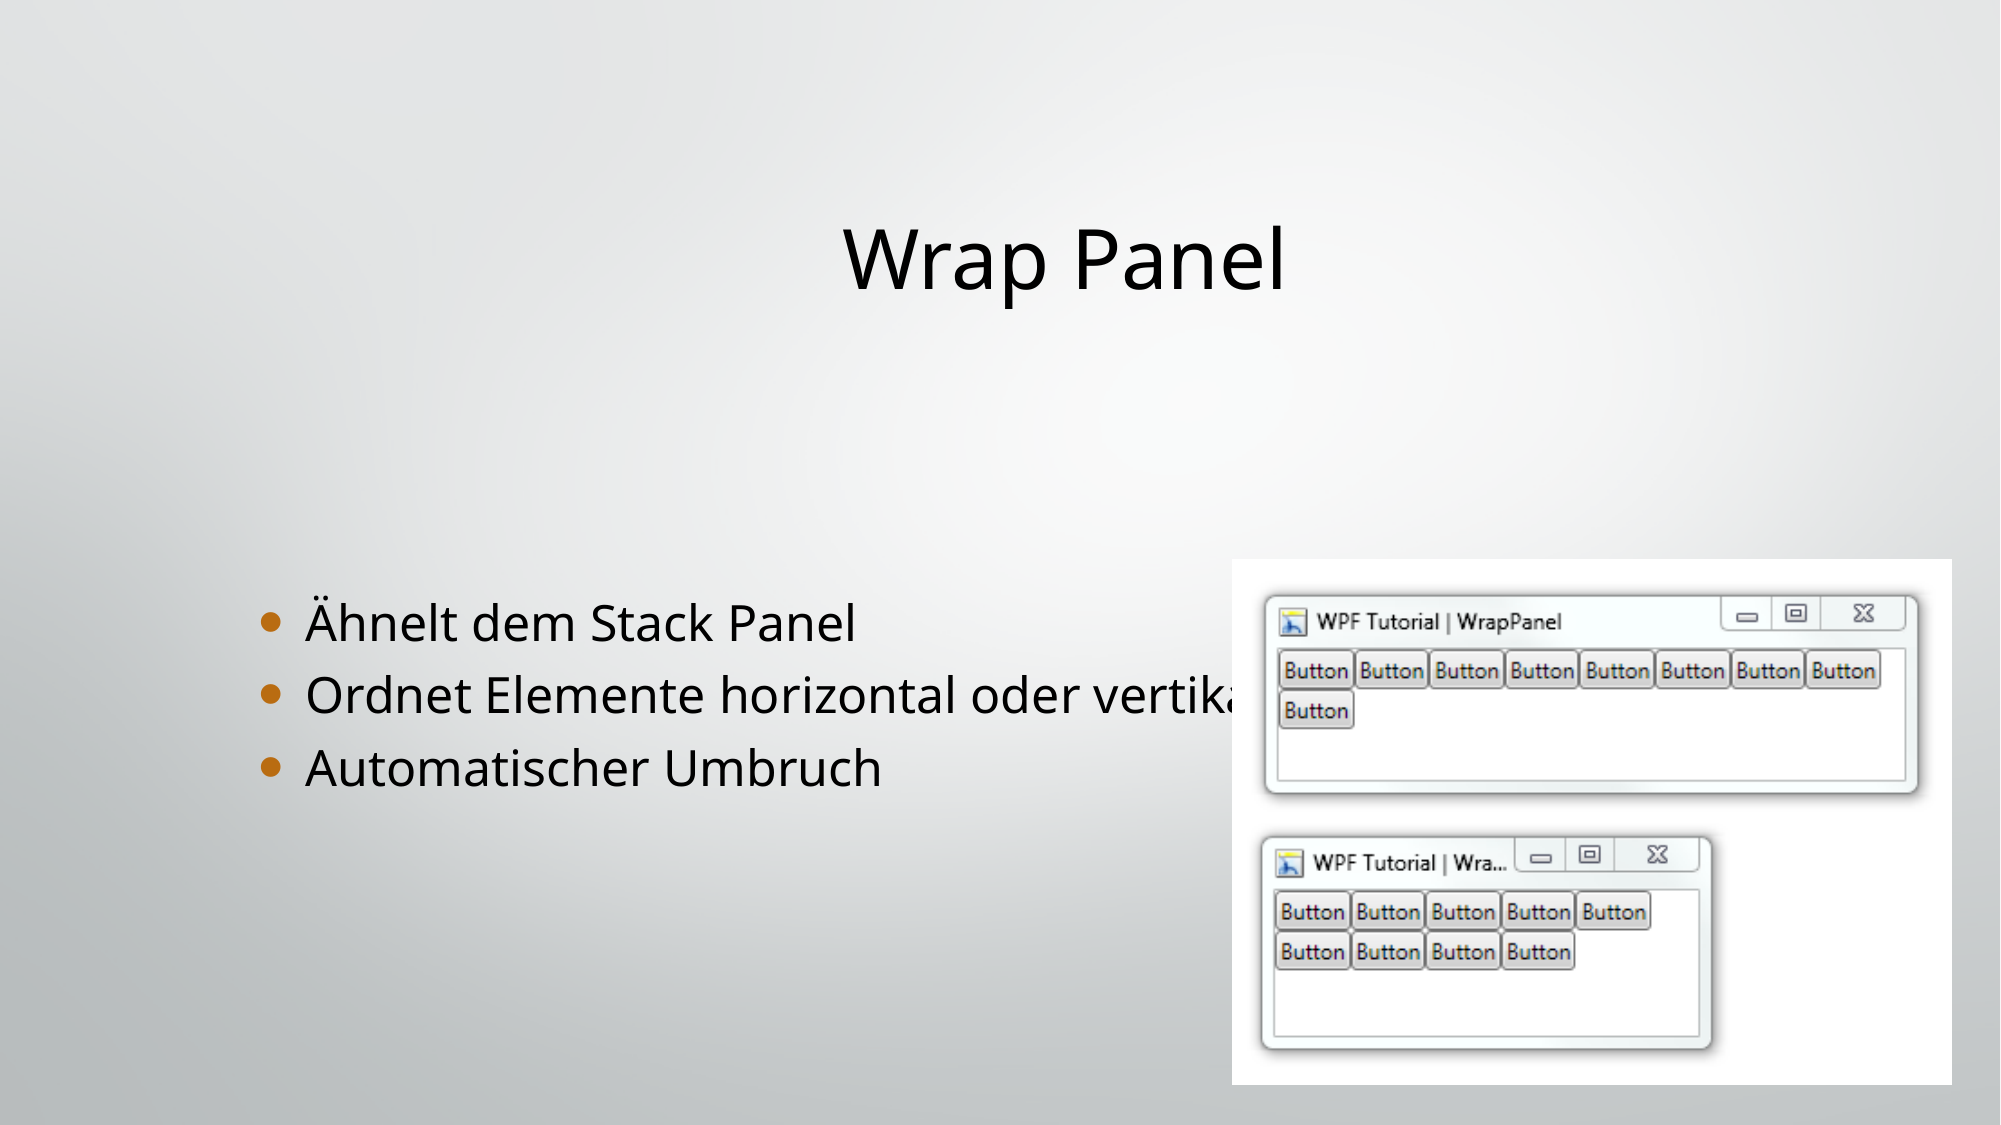

# Wrap Panel
Ähnelt dem Stack Panel
Ordnet Elemente horizontal oder vertikal
Automatischer Umbruch